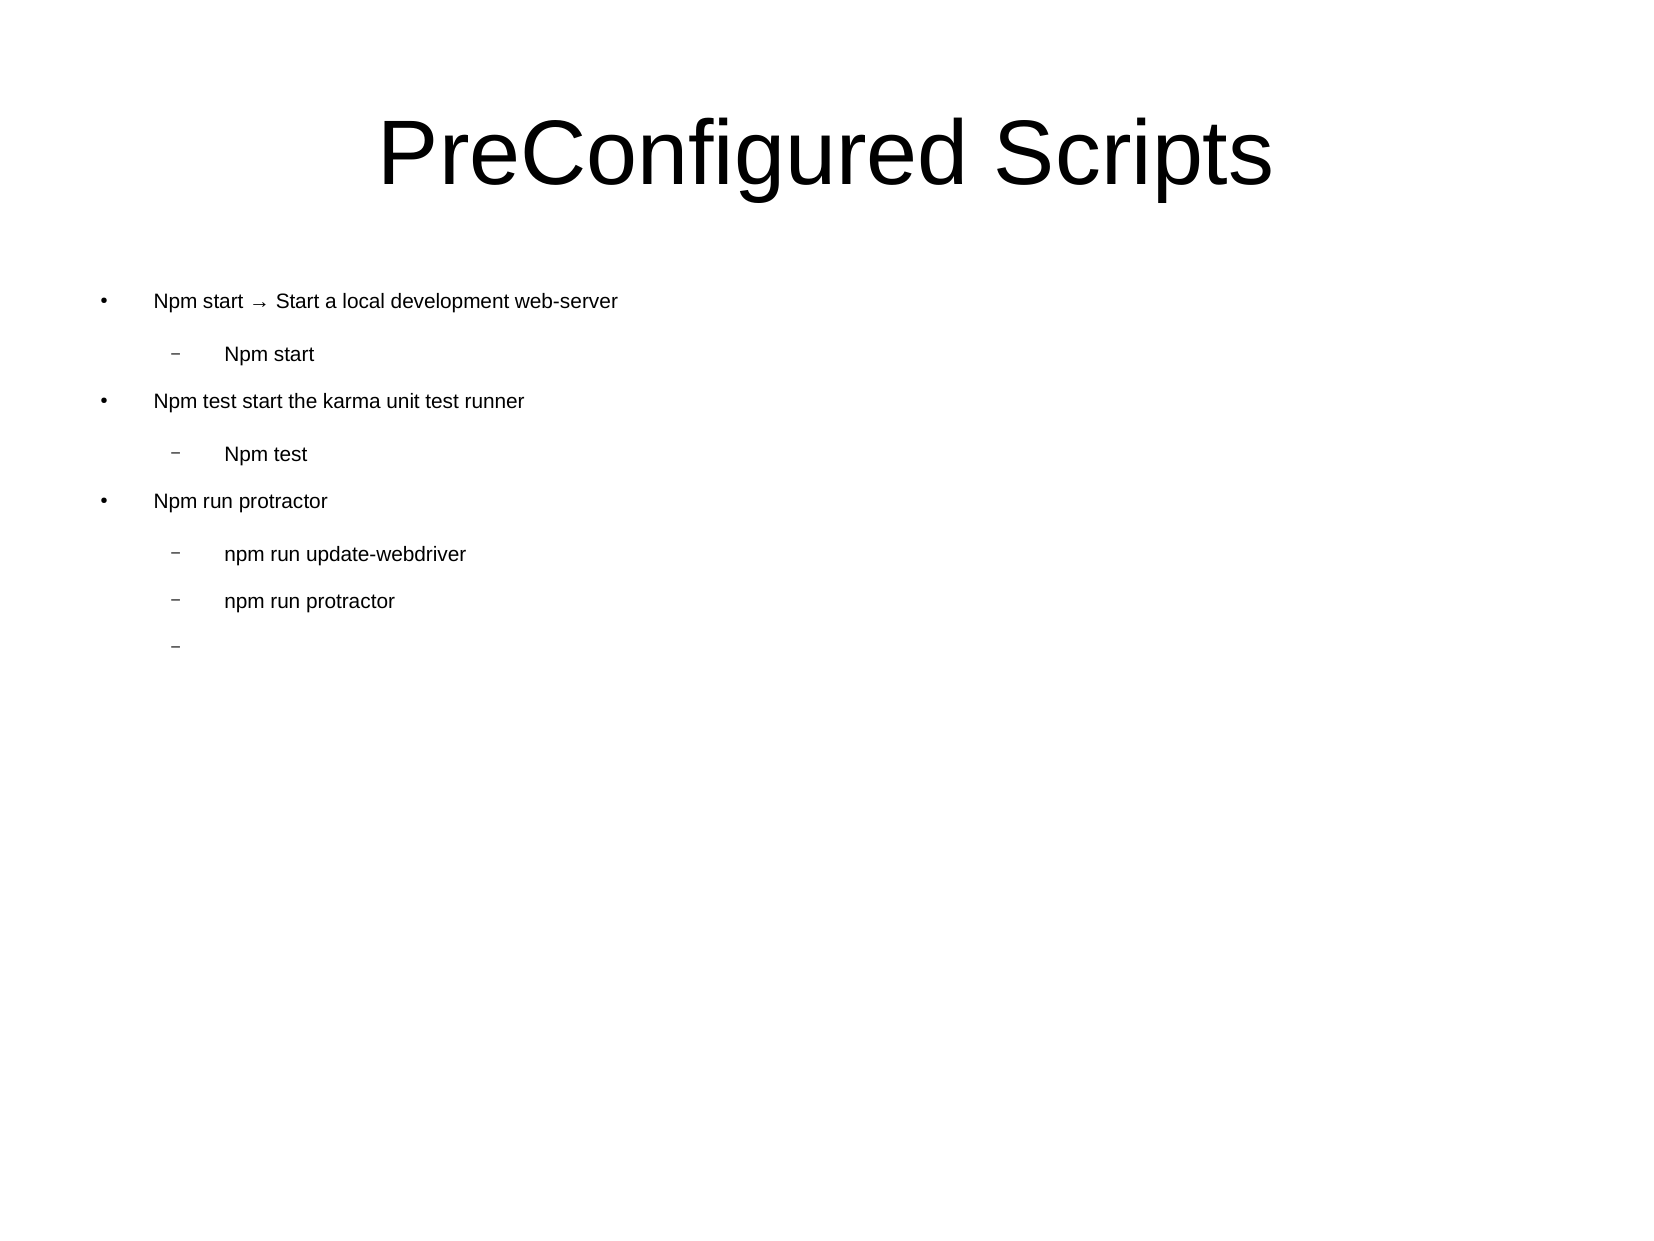

# PreConfigured Scripts
Npm start → Start a local development web-server
Npm start
Npm test start the karma unit test runner
Npm test
Npm run protractor
npm run update-webdriver
npm run protractor